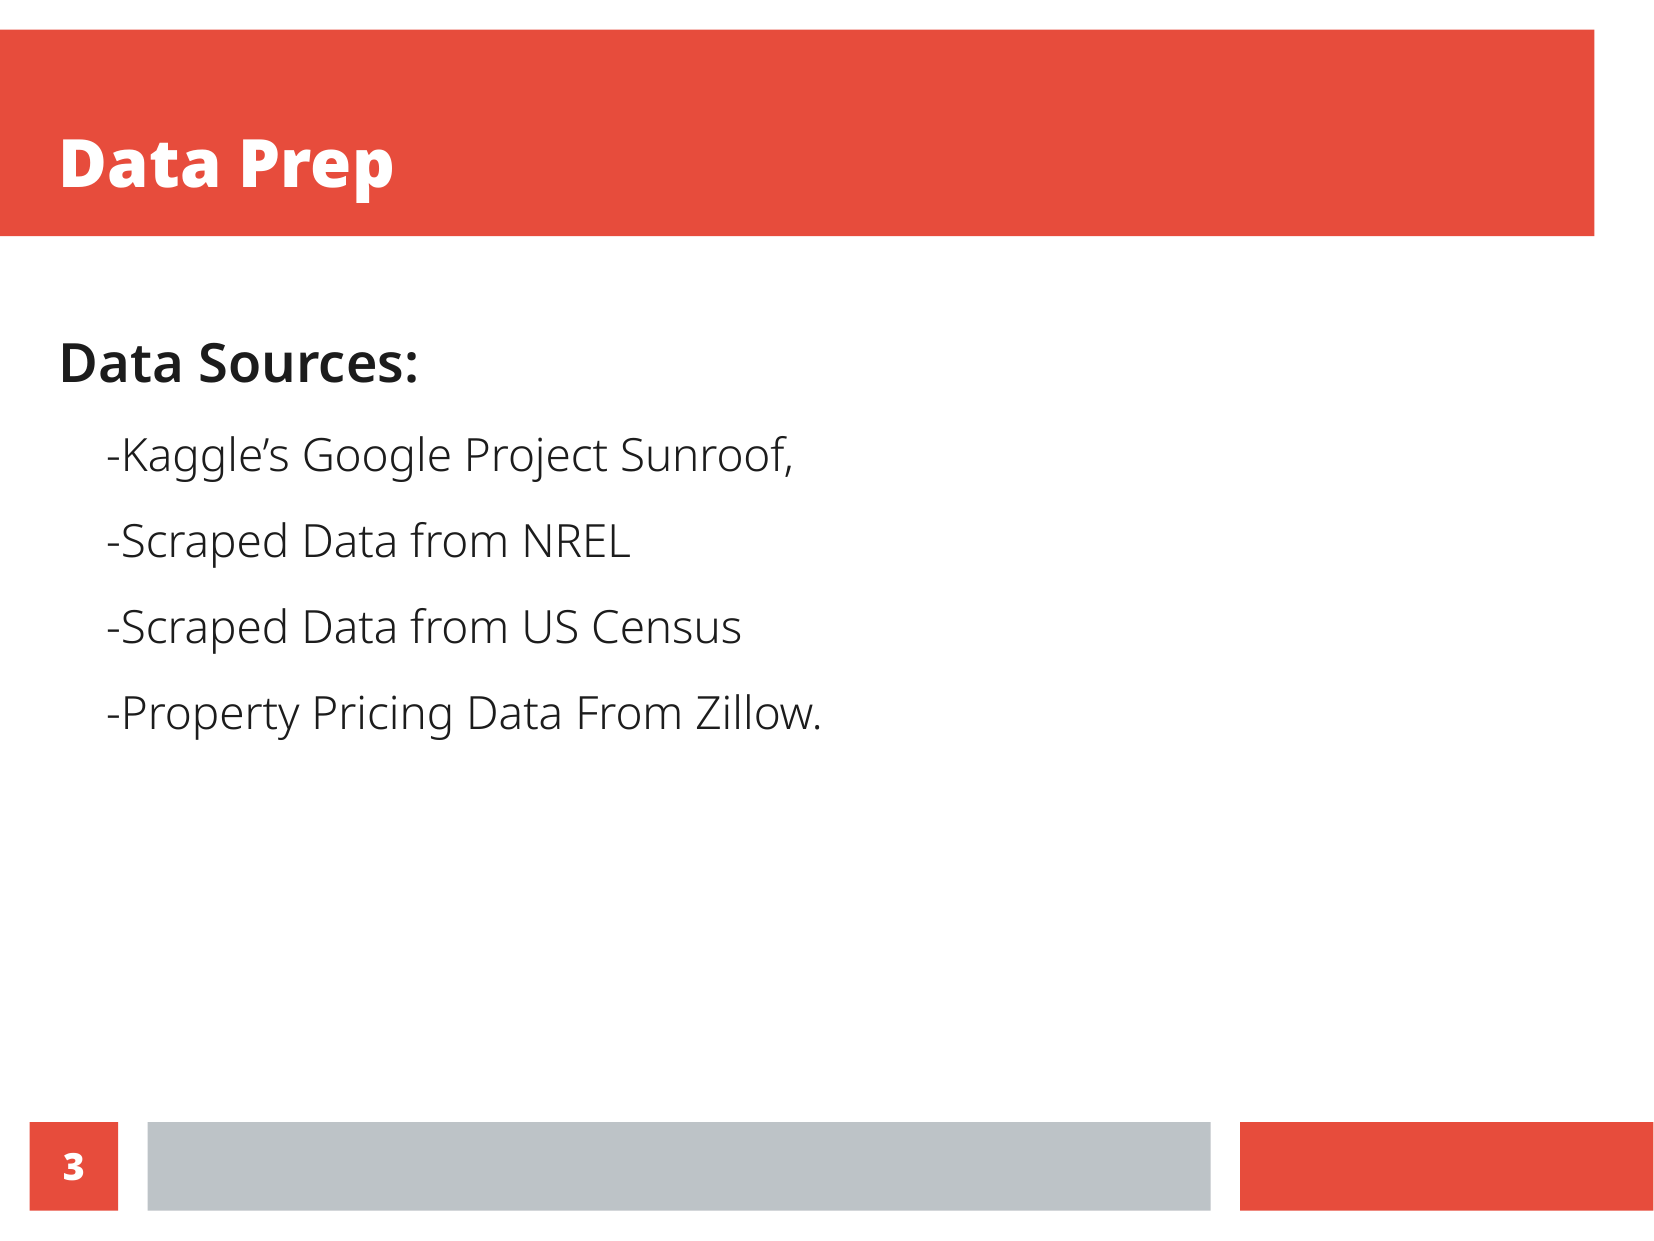

# Data Prep
Data Sources:
-Kaggle’s Google Project Sunroof,
-Scraped Data from NREL
-Scraped Data from US Census
-Property Pricing Data From Zillow.
3